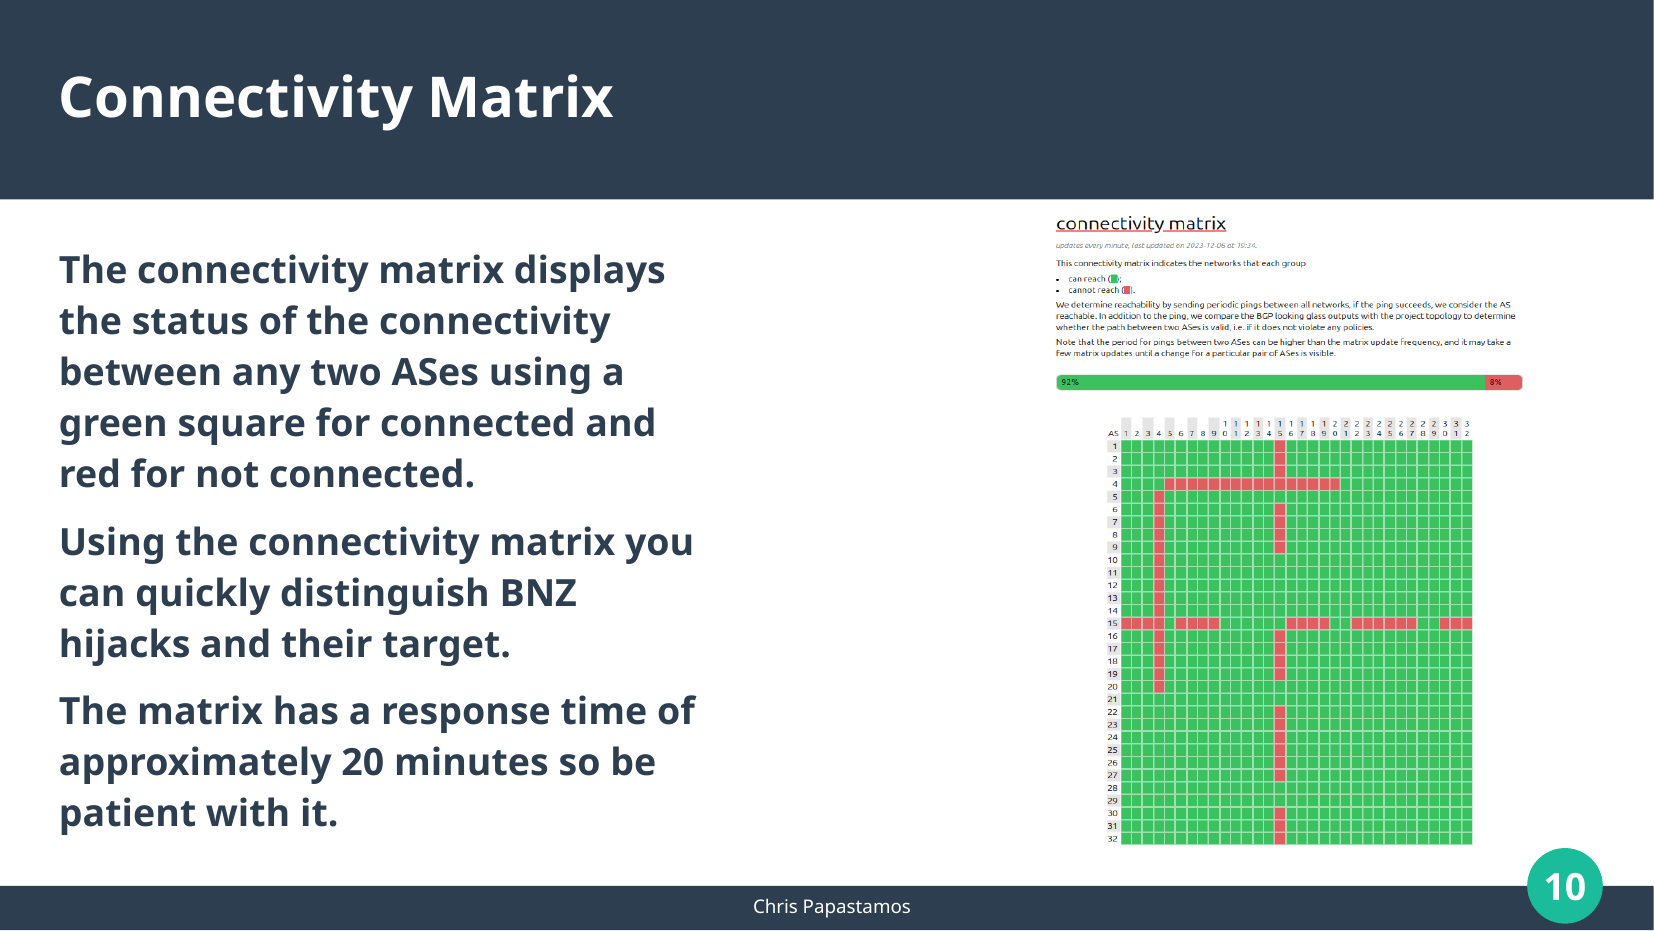

# Connectivity Matrix
The connectivity matrix displays the status of the connectivity between any two ASes using a green square for connected and red for not connected.
Using the connectivity matrix you can quickly distinguish BNZ hijacks and their target.
The matrix has a response time of approximately 20 minutes so be patient with it.
Chris Papastamos